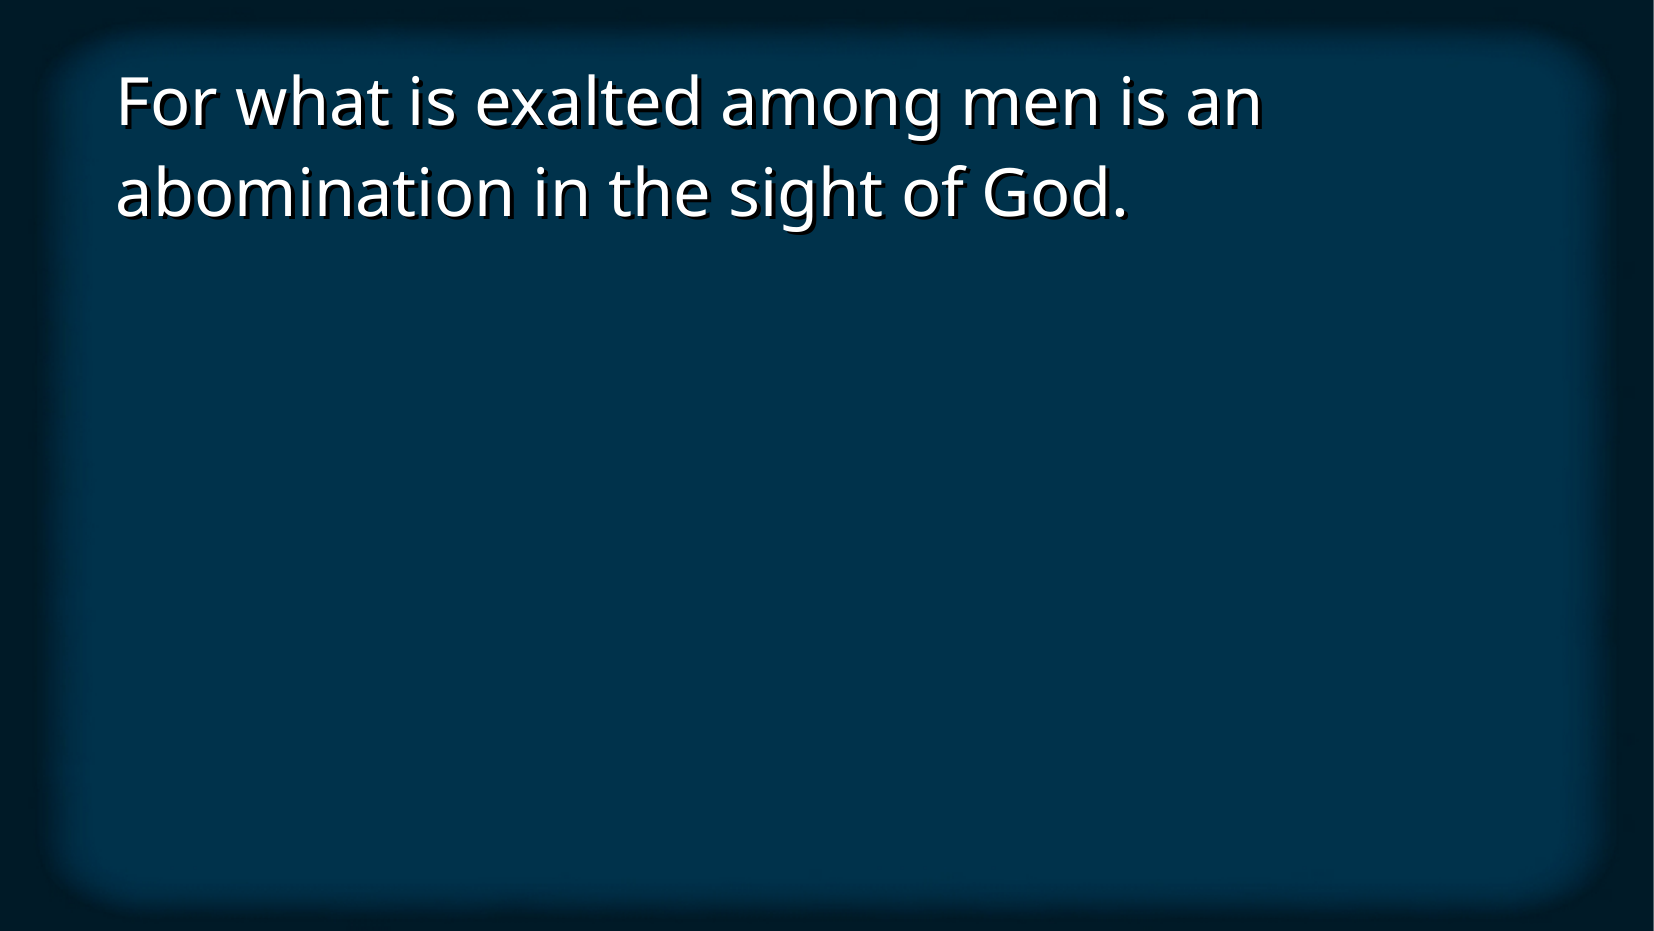

For what is exalted among men is an abomination in the sight of God.